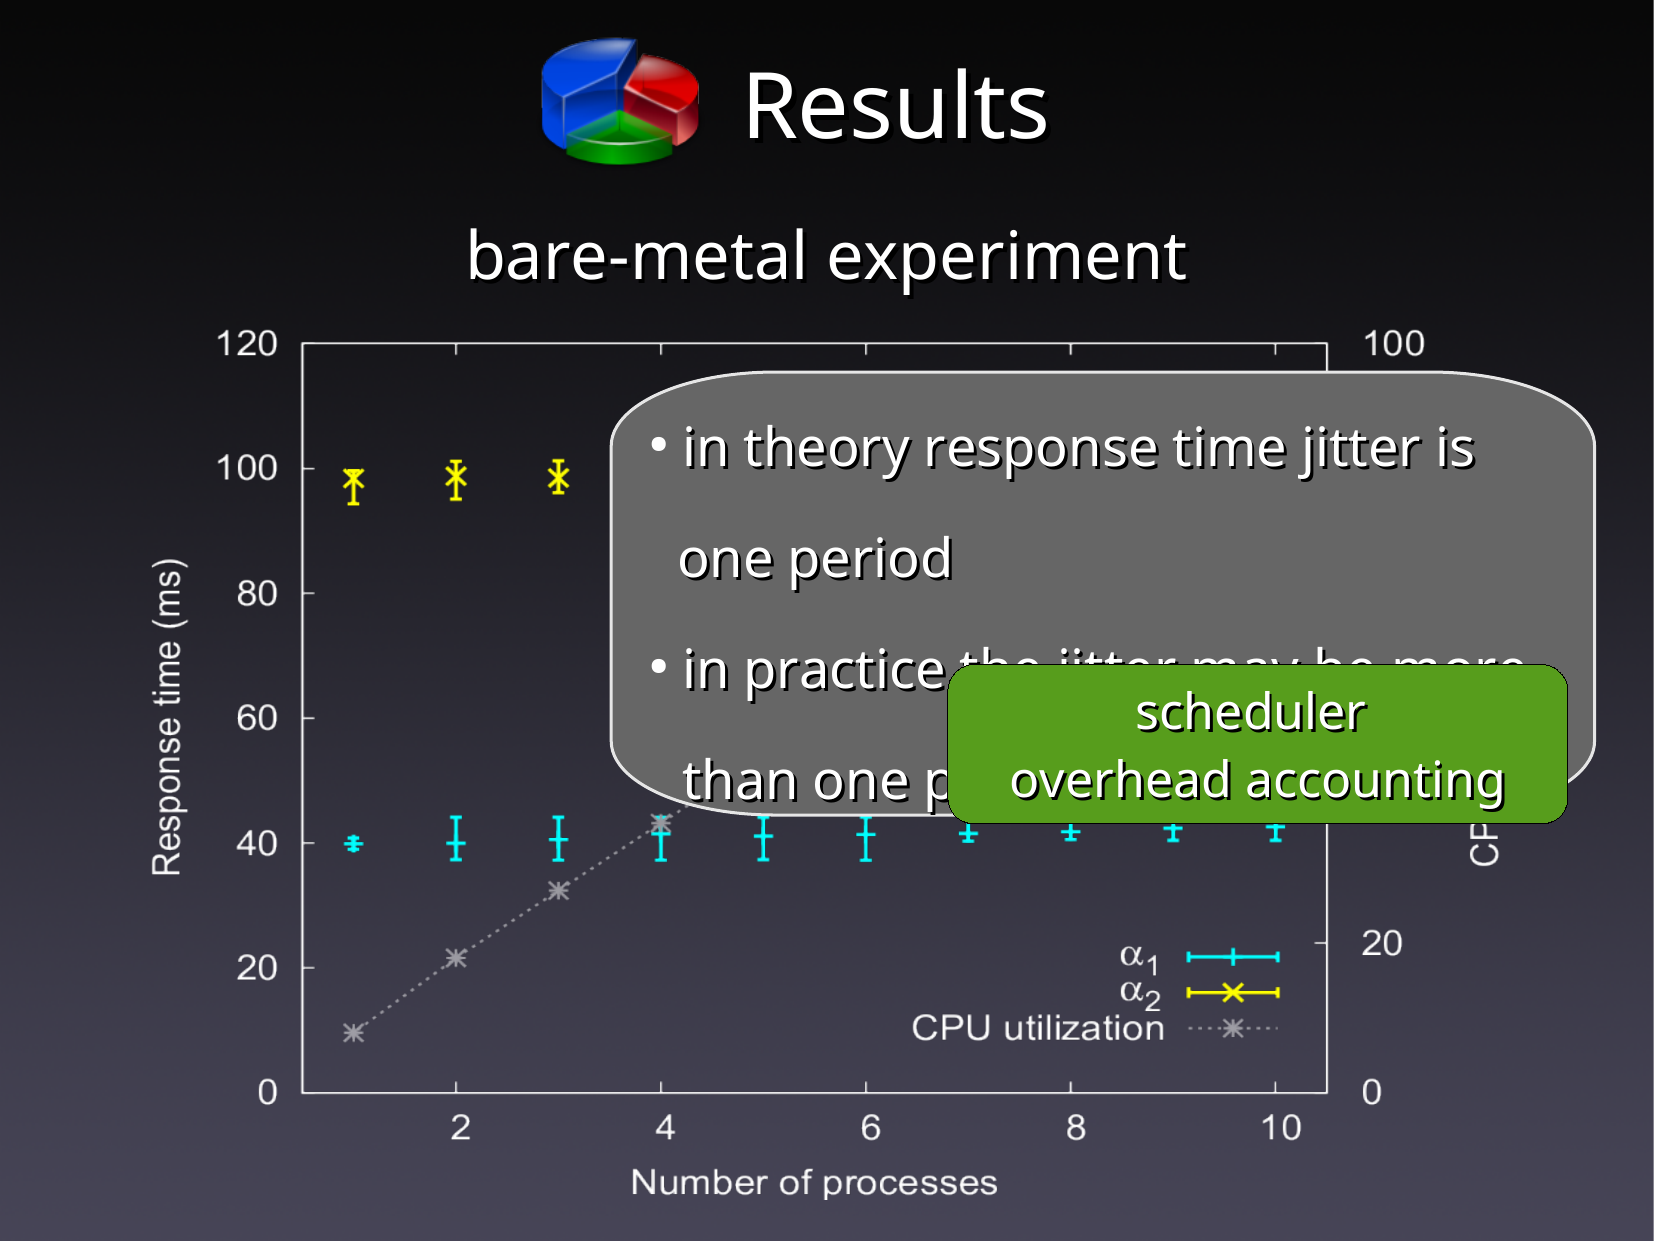

# Results
bare-metal experiment
 in theory response time jitter is
 one period
 in practice the jitter may be more
 than one period but still bounded
scheduler
overhead accounting